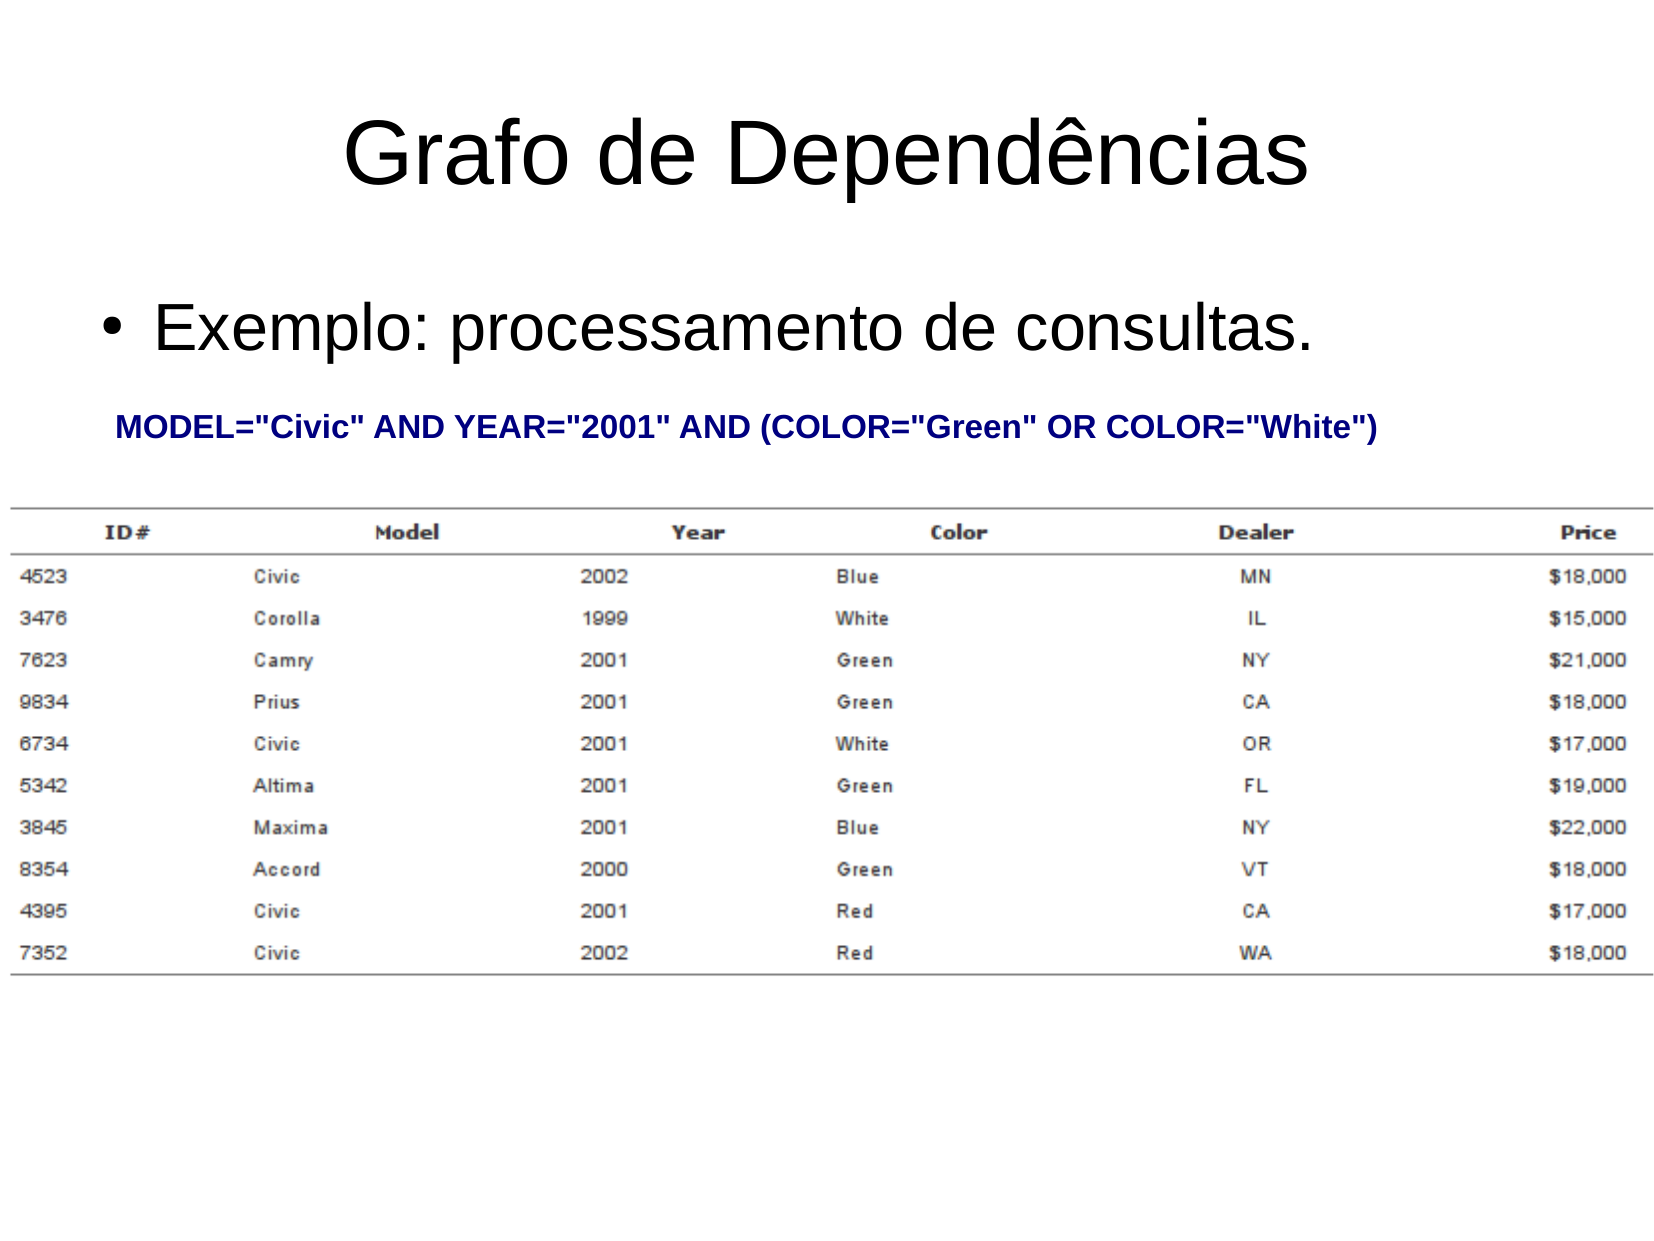

# Grafo de Dependências
Exemplo: processamento de consultas.
MODEL="Civic" AND YEAR="2001" AND (COLOR="Green" OR COLOR="White")